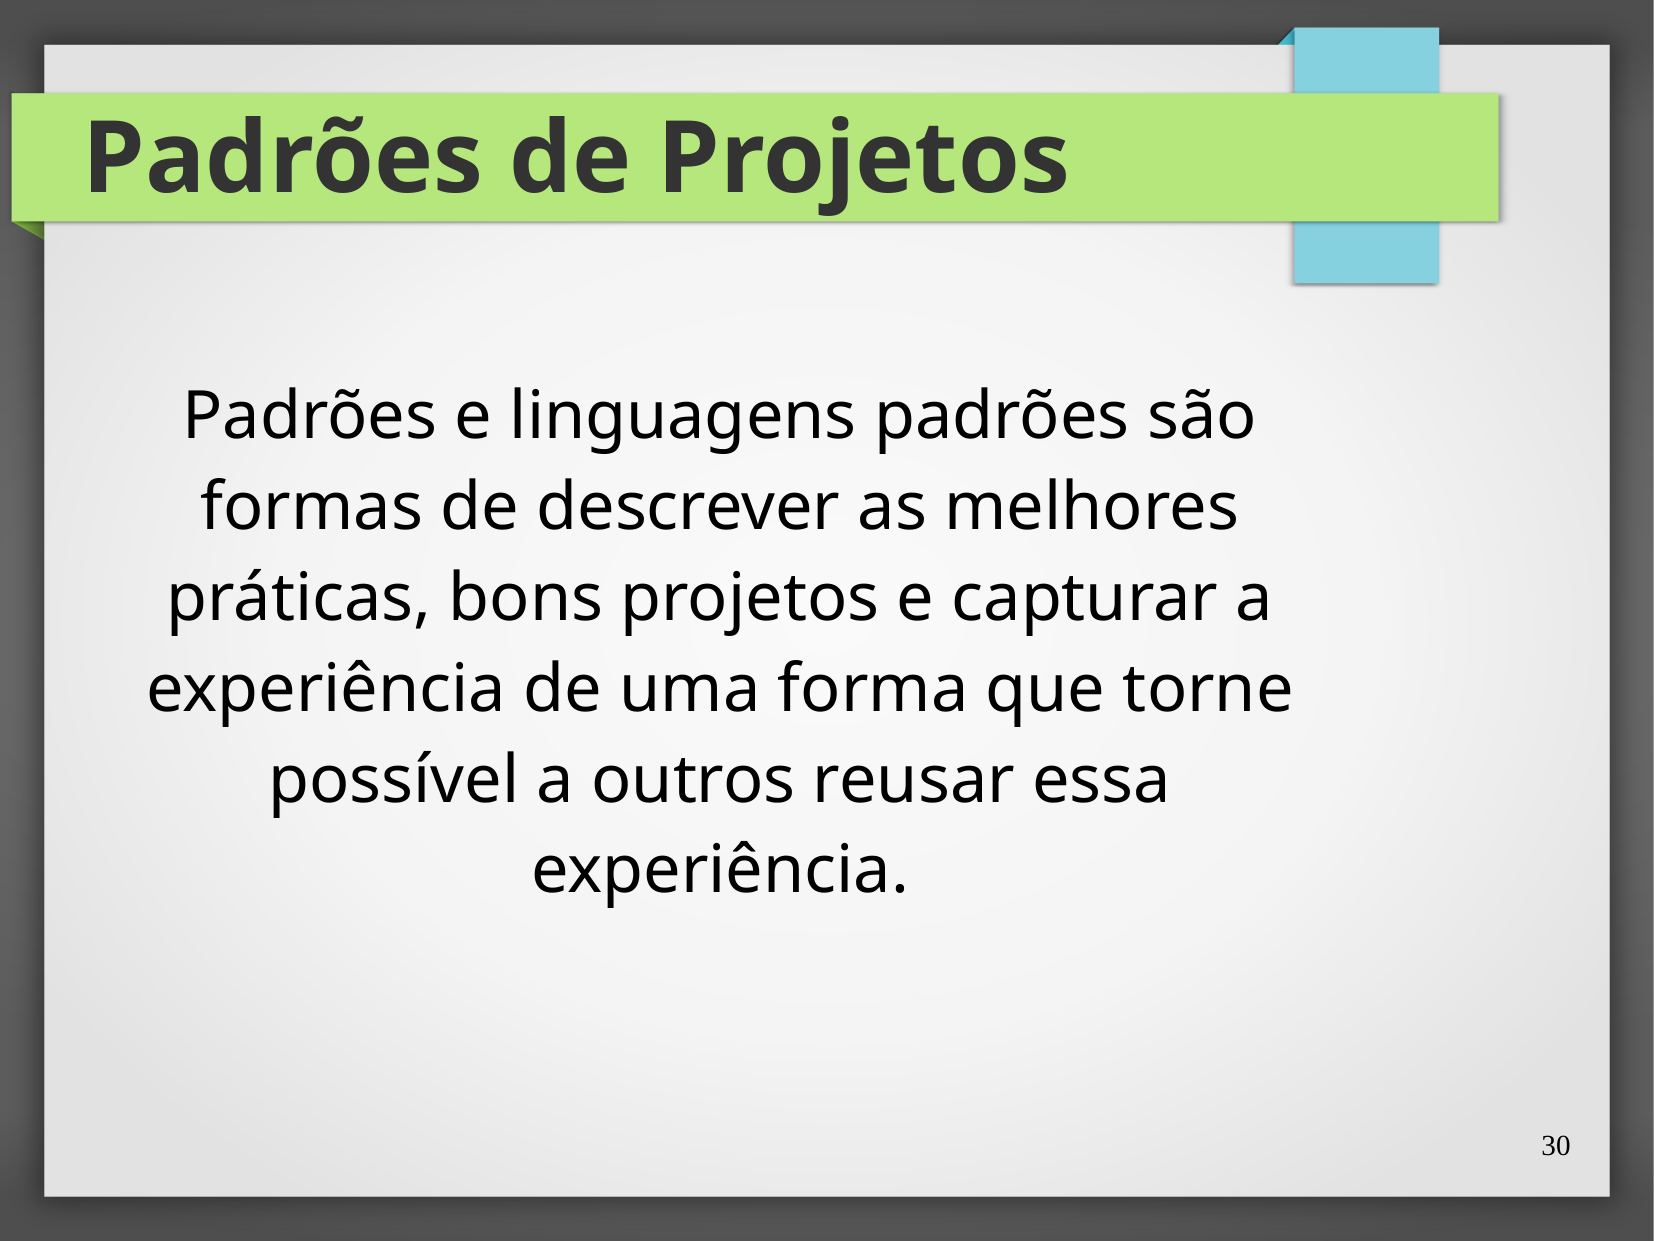

# Padrões de Projetos
Padrões e linguagens padrões são formas de descrever as melhores práticas, bons projetos e capturar a experiência de uma forma que torne possível a outros reusar essa experiência.
30